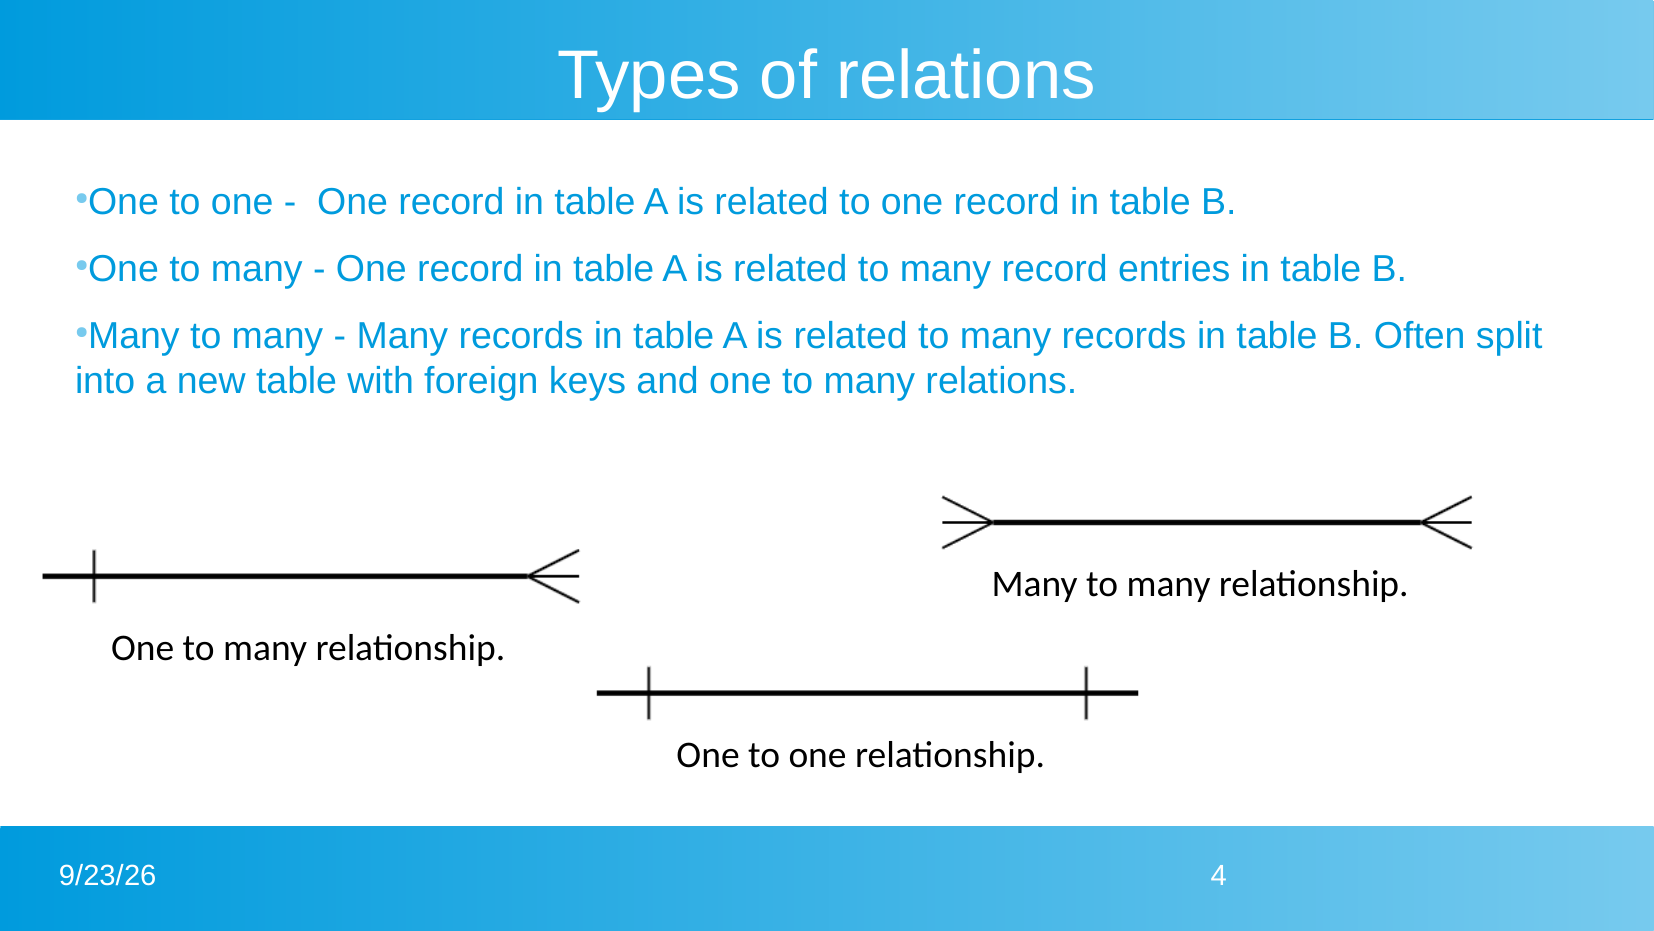

# Types of relations
One to one - One record in table A is related to one record in table B.
One to many - One record in table A is related to many record entries in table B.
Many to many - Many records in table A is related to many records in table B. Often split into a new table with foreign keys and one to many relations.
Many to many relationship.
One to many relationship.
One to one relationship.